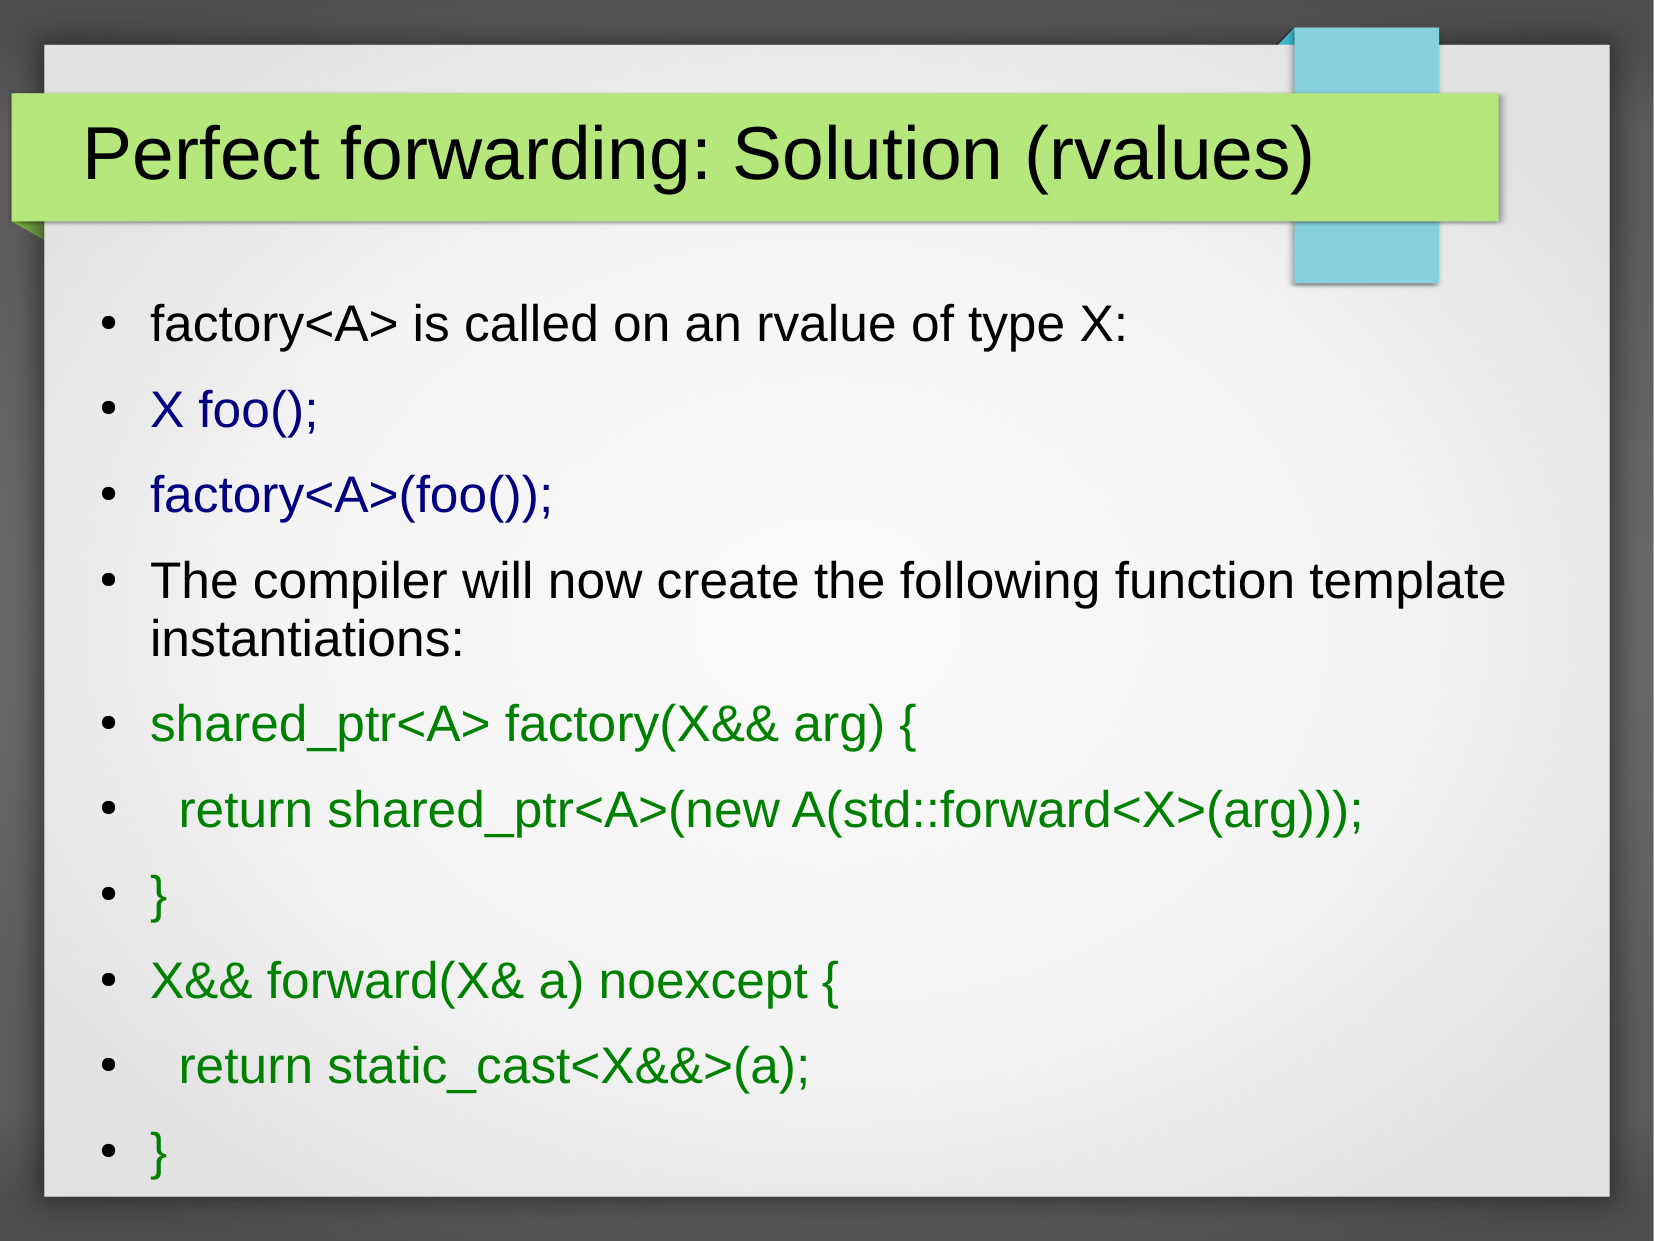

# Perfect forwarding: Solution (rvalues)
factory<A> is called on an rvalue of type X:
X foo();
factory<A>(foo());
The compiler will now create the following function template instantiations:
shared_ptr<A> factory(X&& arg) {
 return shared_ptr<A>(new A(std::forward<X>(arg)));
}
X&& forward(X& a) noexcept {
 return static_cast<X&&>(a);
}